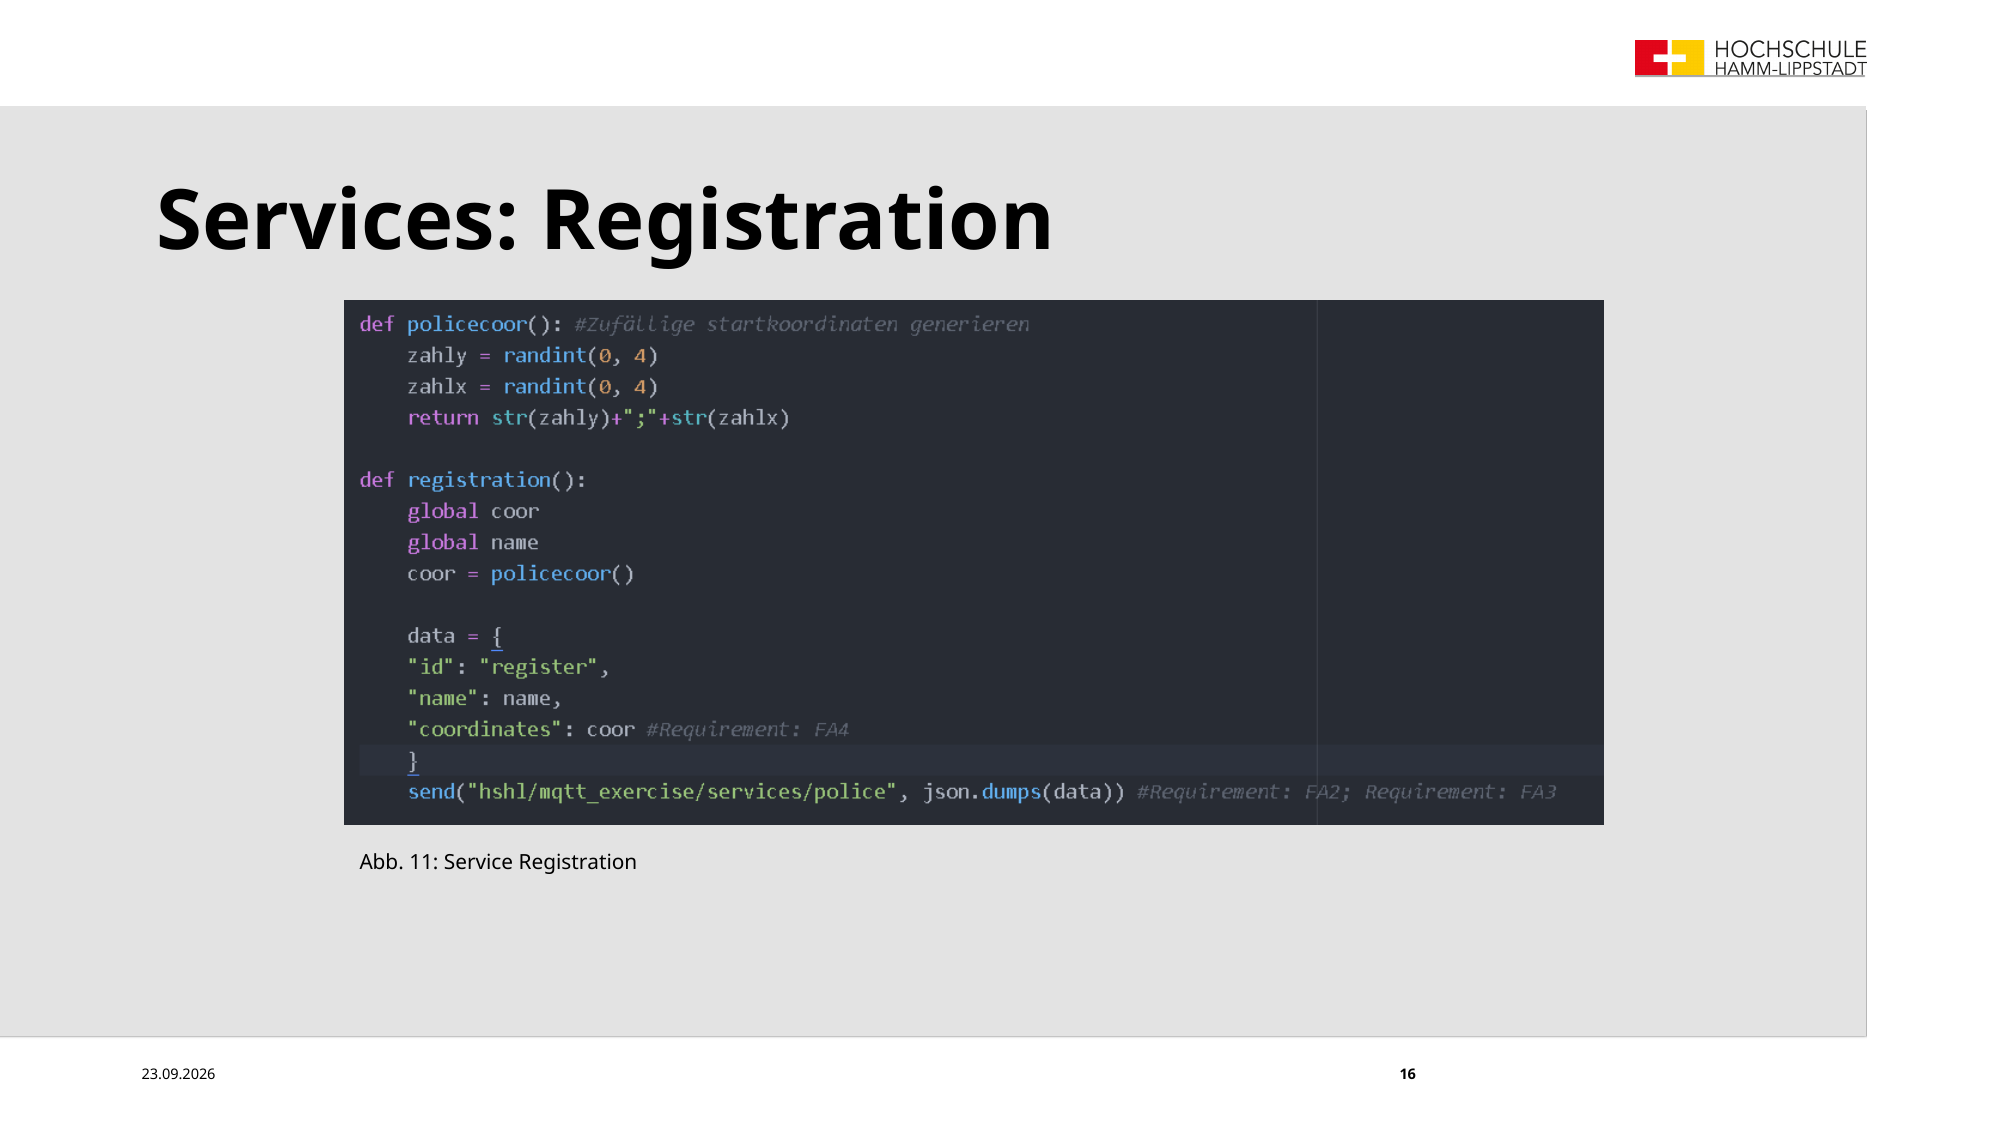

# Services: Registration
Abb. 11: Service Registration
16